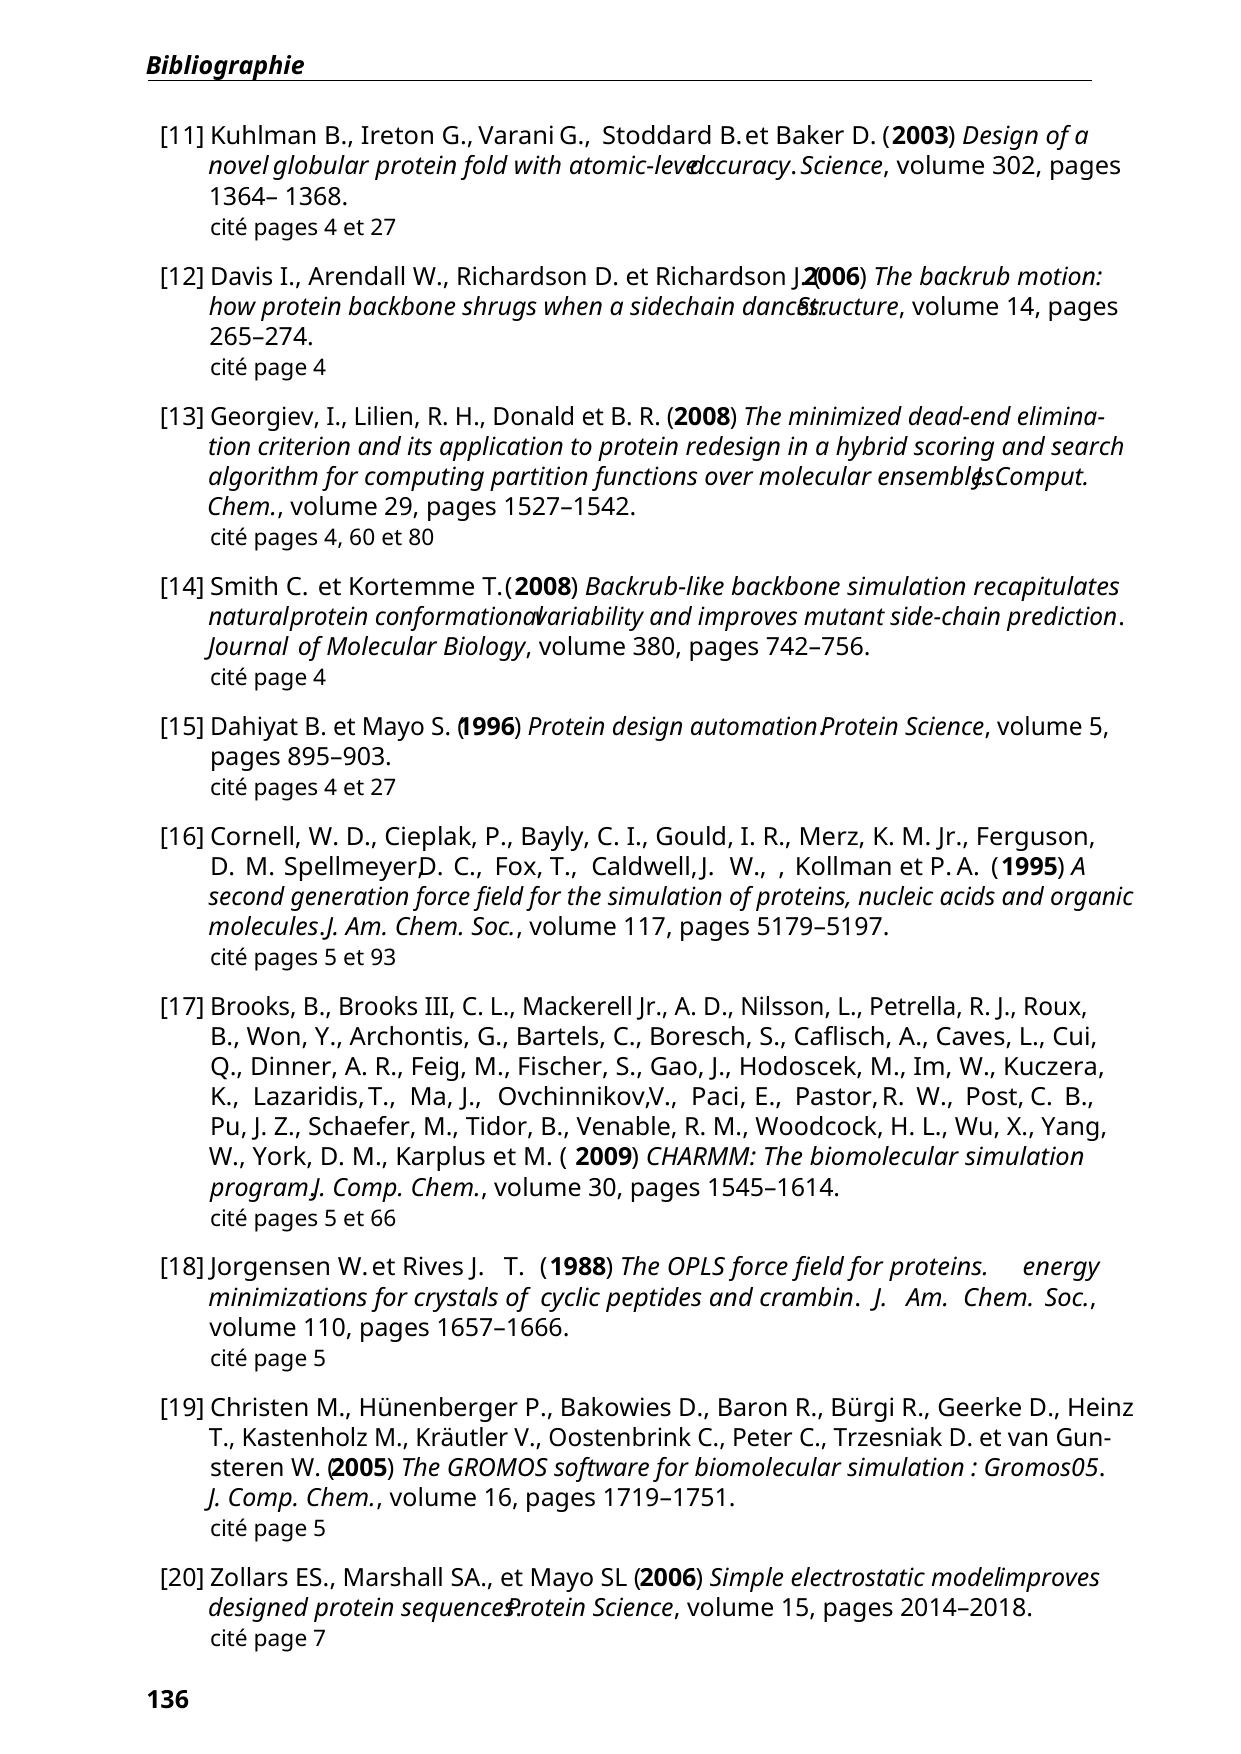

Bibliographie
[11]
Kuhlman B.,
Ireton G.,
Varani
G.,
Stoddard B.
et Baker D.
(
2003
) Design of a
novel
globular protein fold with atomic-level
accuracy.
Science, volume 302, pages
1364– 1368.
cité pages 4 et 27
[12]
Davis I., Arendall W., Richardson D. et Richardson J. (
2006
) The backrub motion:
how protein backbone shrugs when a sidechain dances.
Structure, volume 14, pages
265–274.
cité page 4
[13]
Georgiev, I., Lilien, R. H., Donald et B. R. (
2008
) The minimized dead-end elimina-
tion criterion and its application to protein redesign in a hybrid scoring and search
algorithm for computing partition functions over molecular ensembles.
J. Comput.
Chem., volume 29, pages 1527–1542.
cité pages 4, 60 et 80
[14]
Smith C.
et Kortemme T.
(
2008
) Backrub-like backbone simulation recapitulates
natural
protein conformational
variability and improves mutant side-chain prediction.
Journal
of Molecular Biology, volume 380, pages 742–756.
cité page 4
[15]
Dahiyat B. et Mayo S. (
1996
) Protein design automation.
Protein Science, volume 5,
pages 895–903.
cité pages 4 et 27
[16]
Cornell, W. D., Cieplak, P., Bayly, C. I., Gould, I. R., Merz, K. M. Jr., Ferguson,
D.
M.
Spellmeyer,
D.
C.,
Fox,
T.,
Caldwell,
J.
W.,
,
Kollman et P.
A.
(
1995
) A
second generation force field for the simulation of proteins, nucleic acids and organic
molecules.
J. Am. Chem. Soc., volume 117, pages 5179–5197.
cité pages 5 et 93
[17]
Brooks, B., Brooks III, C. L., Mackerell Jr., A. D., Nilsson, L., Petrella, R. J., Roux,
B., Won, Y., Archontis, G., Bartels, C., Boresch, S., Caflisch, A., Caves, L., Cui,
Q., Dinner, A. R., Feig, M., Fischer, S., Gao, J., Hodoscek, M., Im, W., Kuczera,
K.,
Lazaridis,
T.,
Ma,
J.,
Ovchinnikov,
V.,
Paci,
E.,
Pastor,
R.
W.,
Post,
C.
B.,
Pu, J. Z., Schaefer, M., Tidor, B., Venable, R. M., Woodcock, H. L., Wu, X., Yang,
W., York, D. M., Karplus et M. (
2009
) CHARMM: The biomolecular simulation
program.
J. Comp. Chem., volume 30, pages 1545–1614.
cité pages 5 et 66
[18]
Jorgensen W.
et Rives J.
T.
(
1988
) The OPLS force field for proteins.
energy
minimizations for crystals of
cyclic peptides and crambin.
J.
Am.
Chem.
Soc.,
volume 110, pages 1657–1666.
cité page 5
[19]
Christen M., Hünenberger P., Bakowies D., Baron R., Bürgi R., Geerke D., Heinz
T., Kastenholz M., Kräutler V., Oostenbrink C., Peter C., Trzesniak D. et van Gun-
steren W. (
2005
) The GROMOS software for biomolecular simulation :
Gromos05.
J. Comp. Chem., volume 16, pages 1719–1751.
cité page 5
[20]
Zollars ES., Marshall SA., et Mayo SL (
2006
) Simple electrostatic model
improves
designed protein sequences.
Protein Science, volume 15, pages 2014–2018.
cité page 7
136